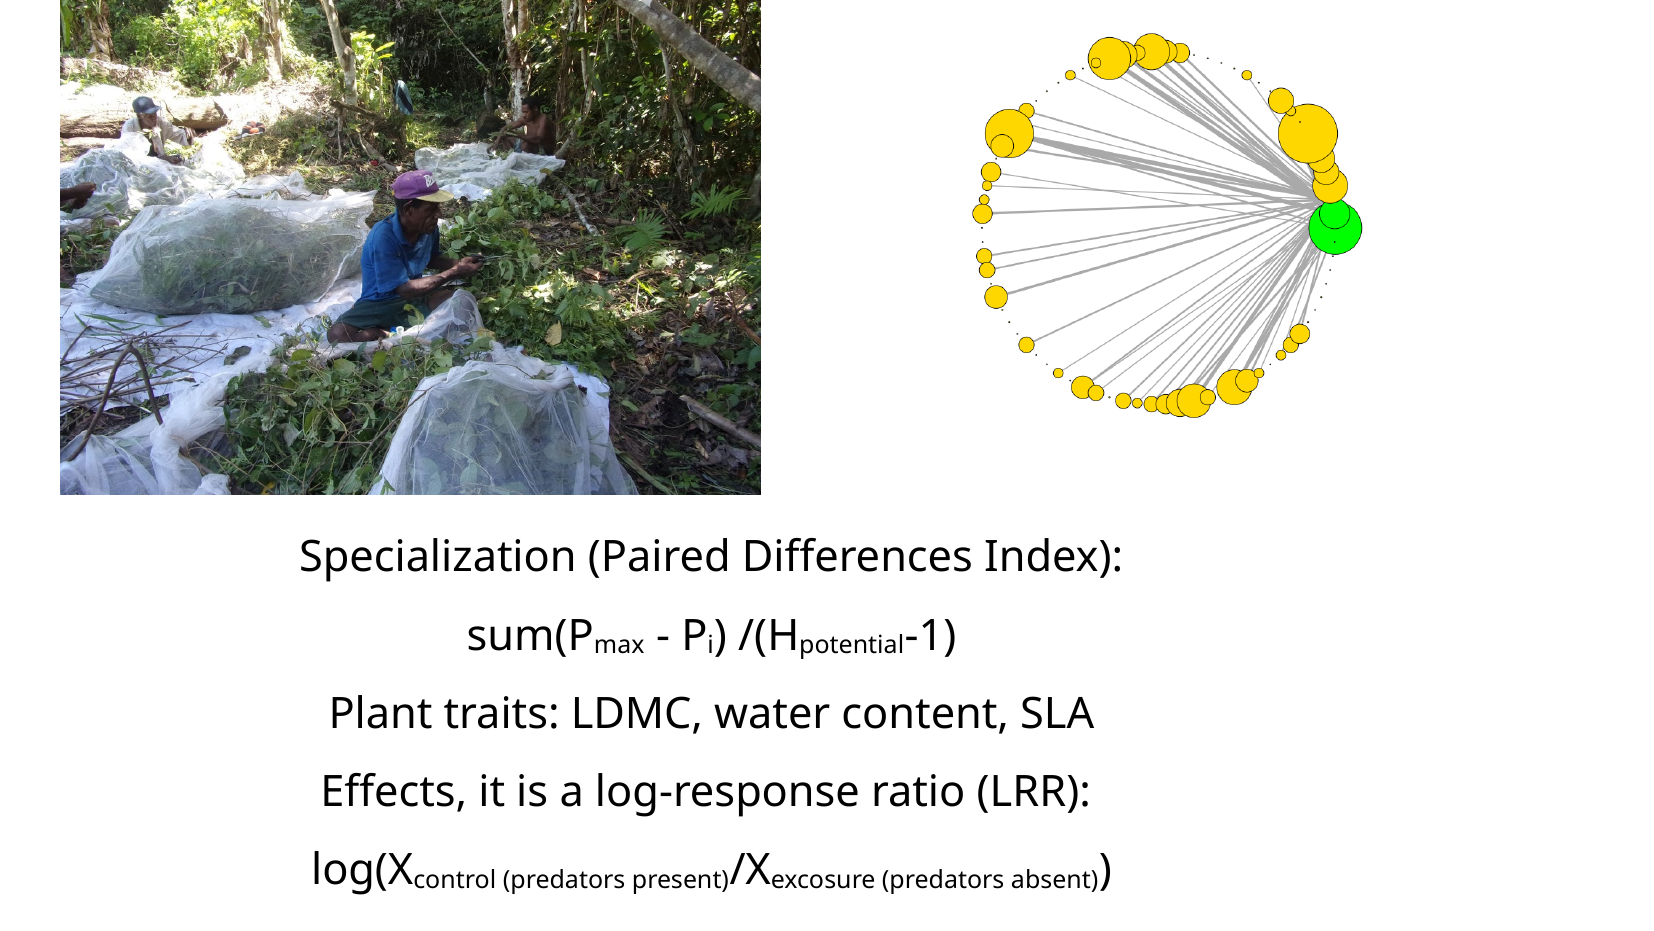

# Specialization (Paired Differences Index):
sum(Pmax - Pi) /(Hpotential-1)
Plant traits: LDMC, water content, SLA
Effects, it is a log-response ratio (LRR):
log(Xcontrol (predators present)/Xexcosure (predators absent))